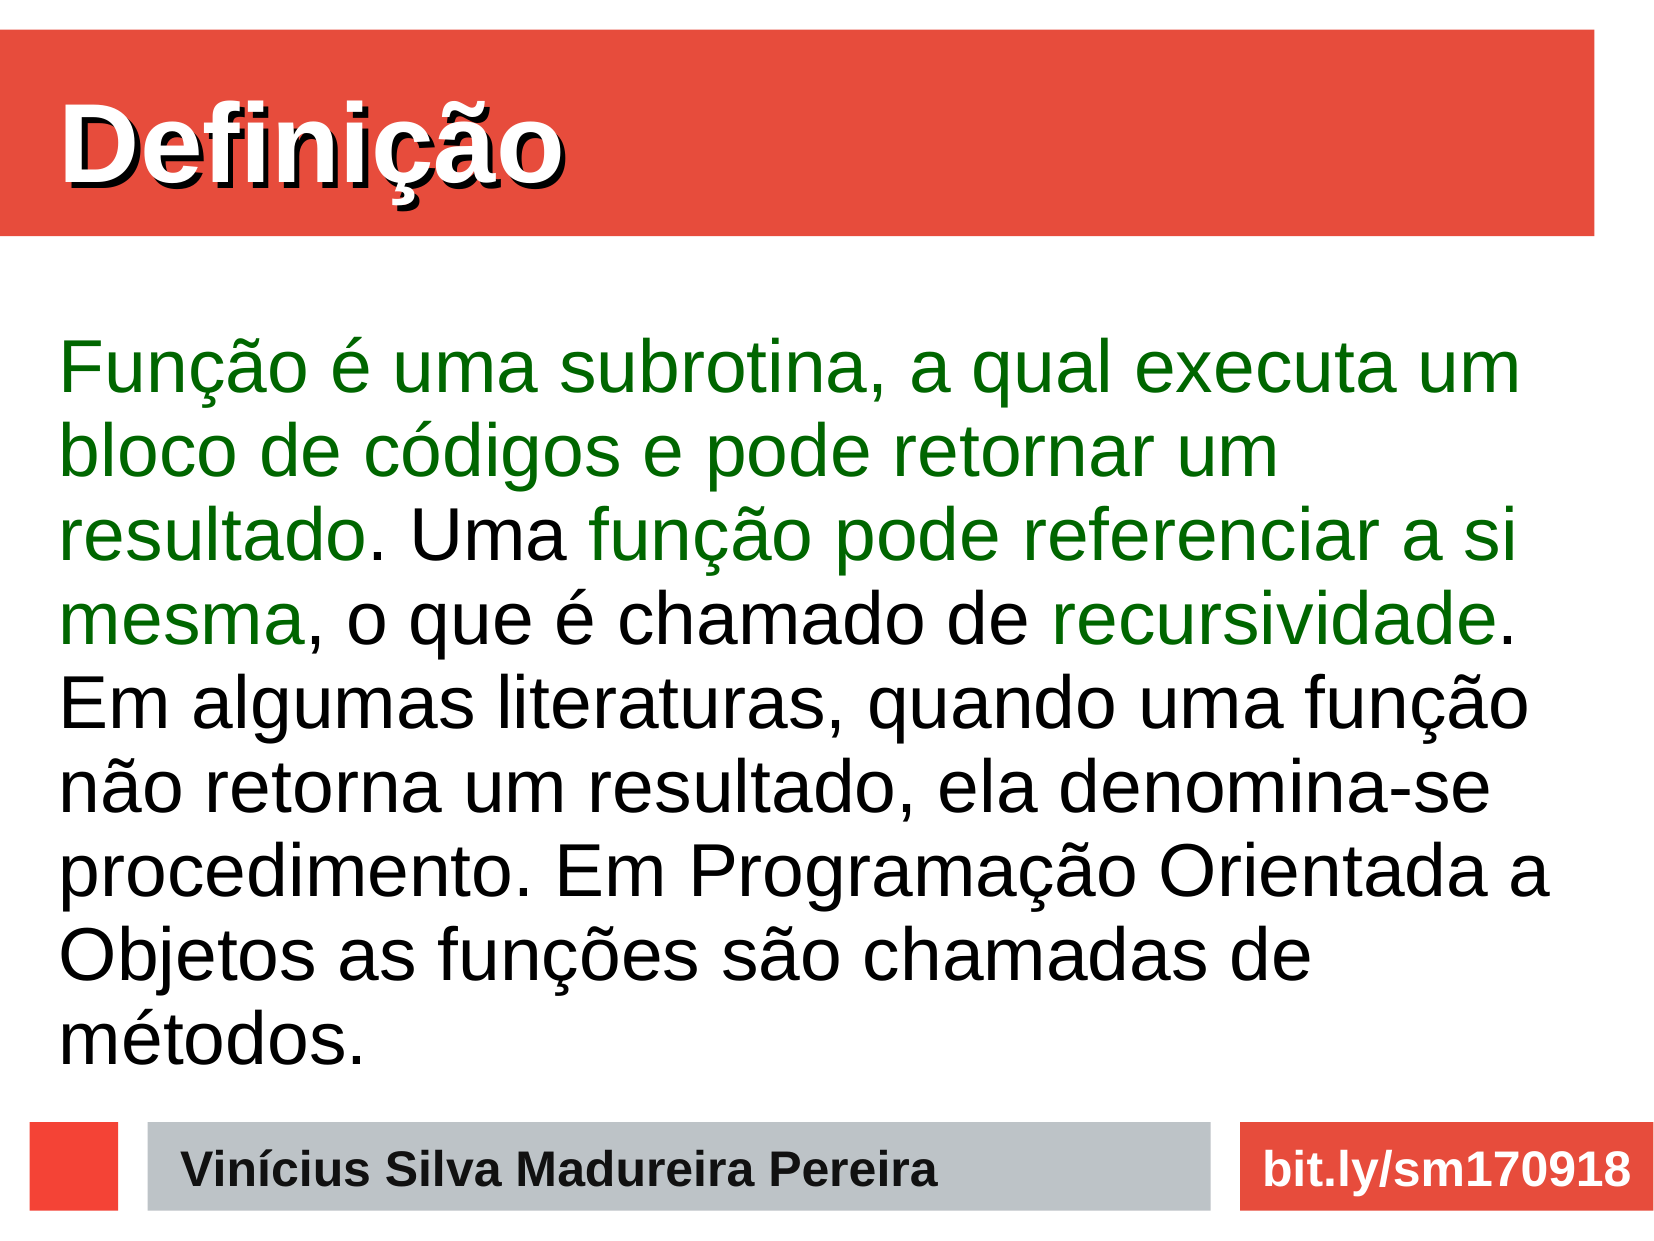

# Definição
Função é uma subrotina, a qual executa um bloco de códigos e pode retornar um resultado. Uma função pode referenciar a si mesma, o que é chamado de recursividade. Em algumas literaturas, quando uma função não retorna um resultado, ela denomina-se procedimento. Em Programação Orientada a Objetos as funções são chamadas de métodos.
Vinícius Silva Madureira Pereira
bit.ly/sm170918